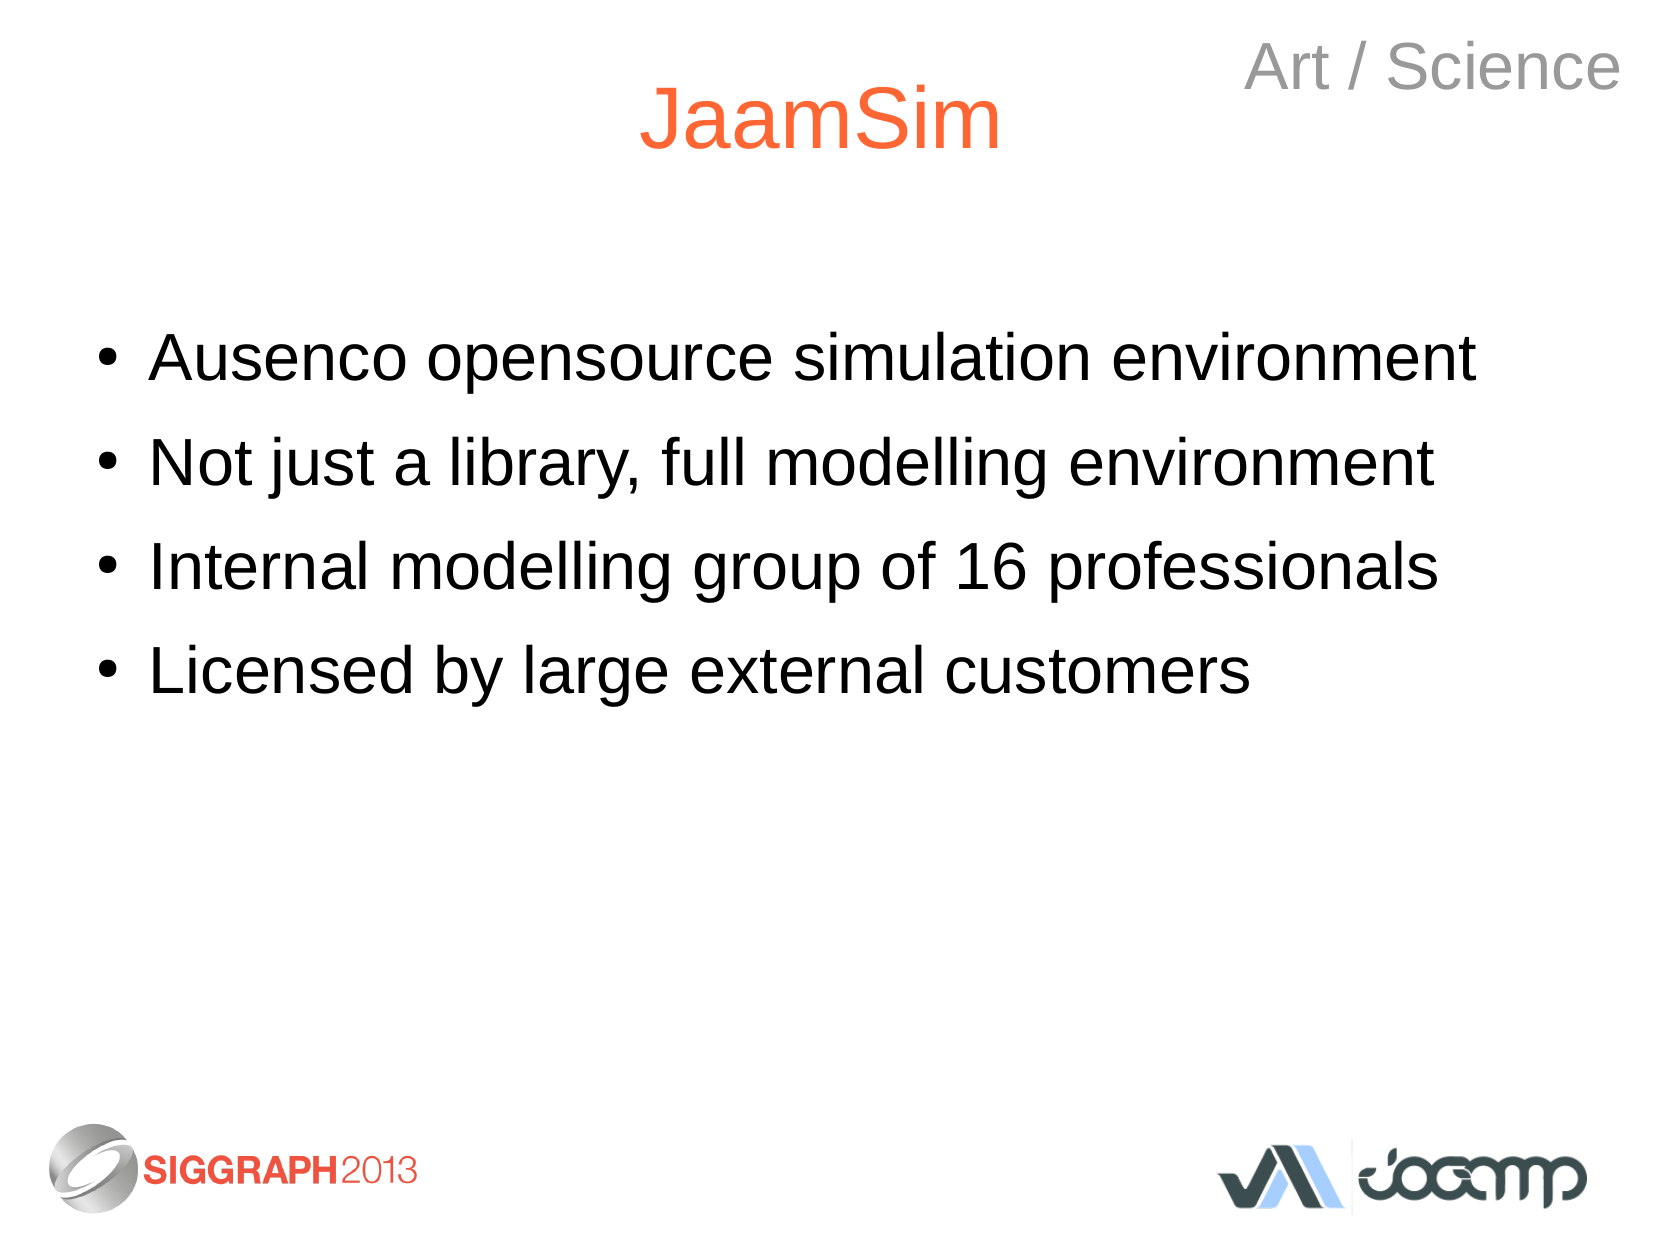

Art / Science
# JaamSim
Ausenco opensource simulation environment
Not just a library, full modelling environment
Internal modelling group of 16 professionals
Licensed by large external customers